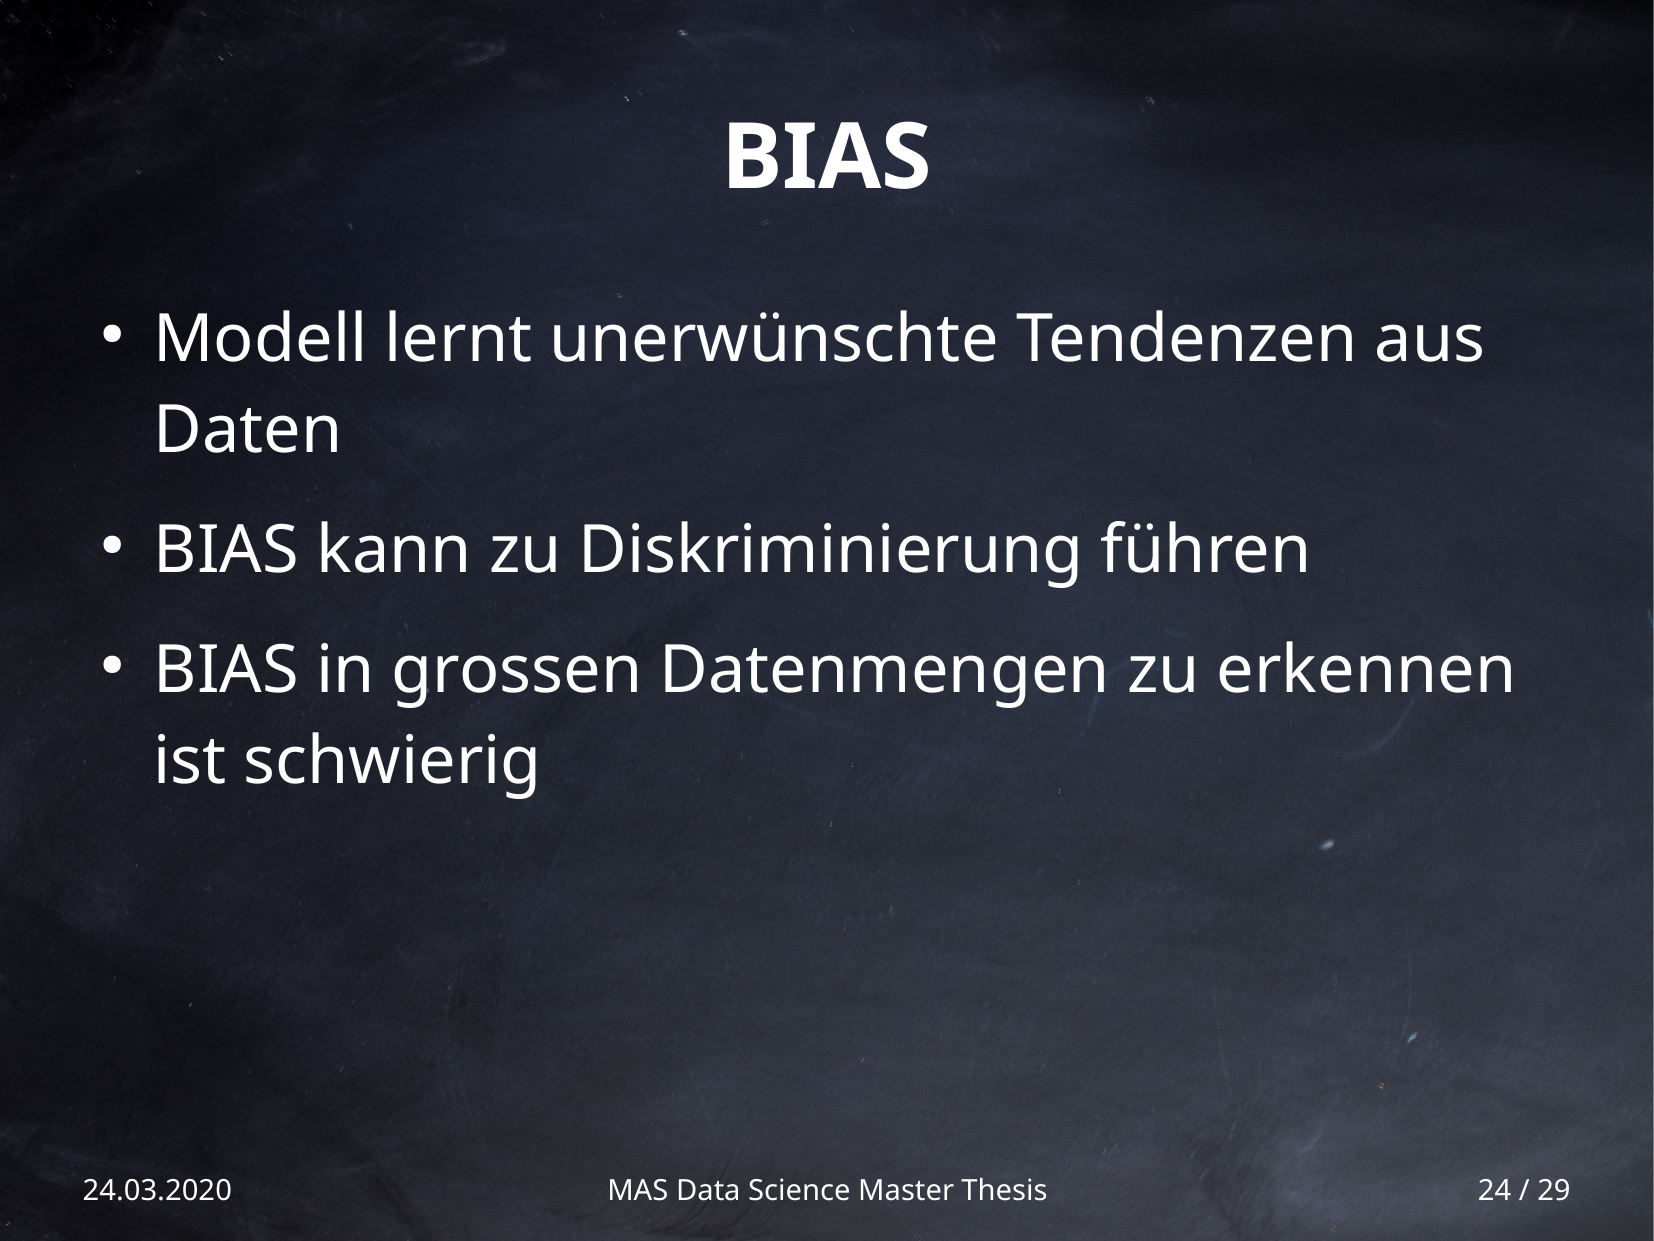

# BIAS
Modell lernt unerwünschte Tendenzen aus Daten
BIAS kann zu Diskriminierung führen
BIAS in grossen Datenmengen zu erkennen ist schwierig
24